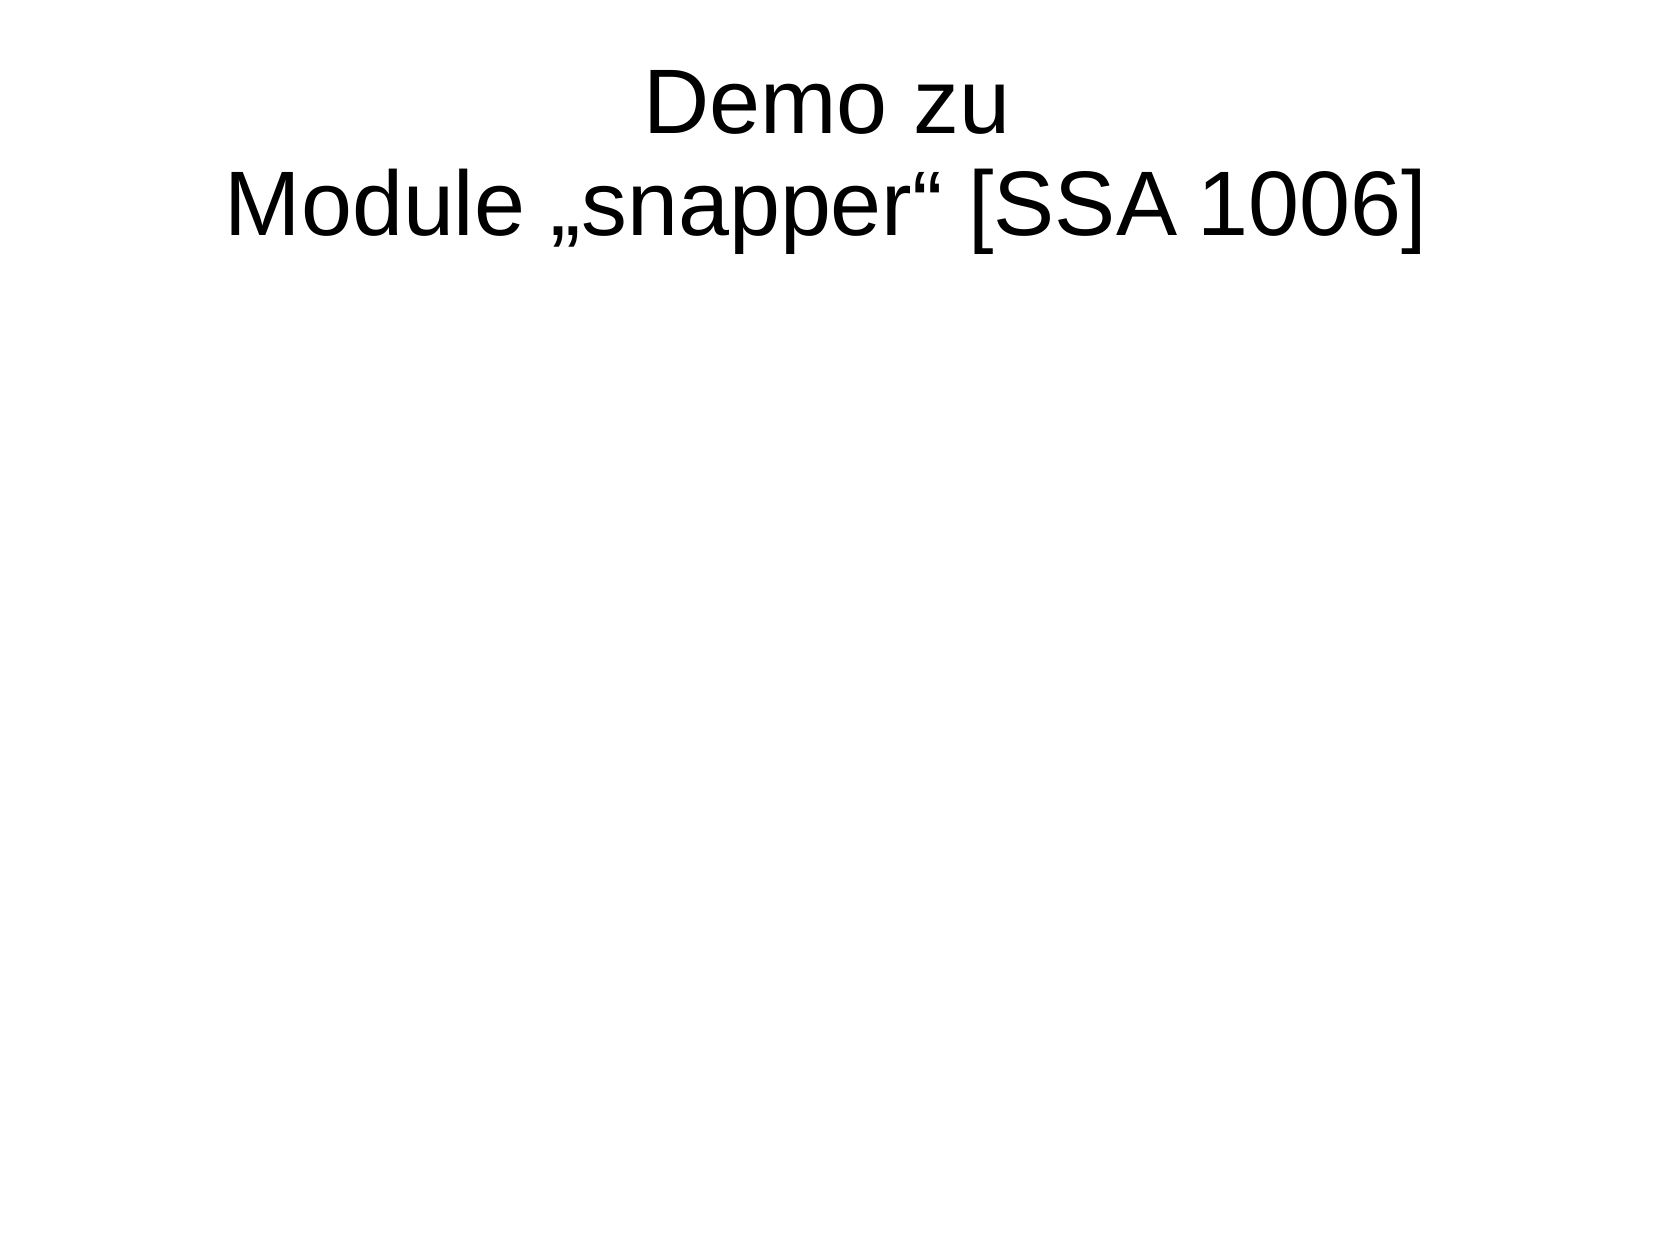

# Demo zu Module „snapper“ [SSA 1006]